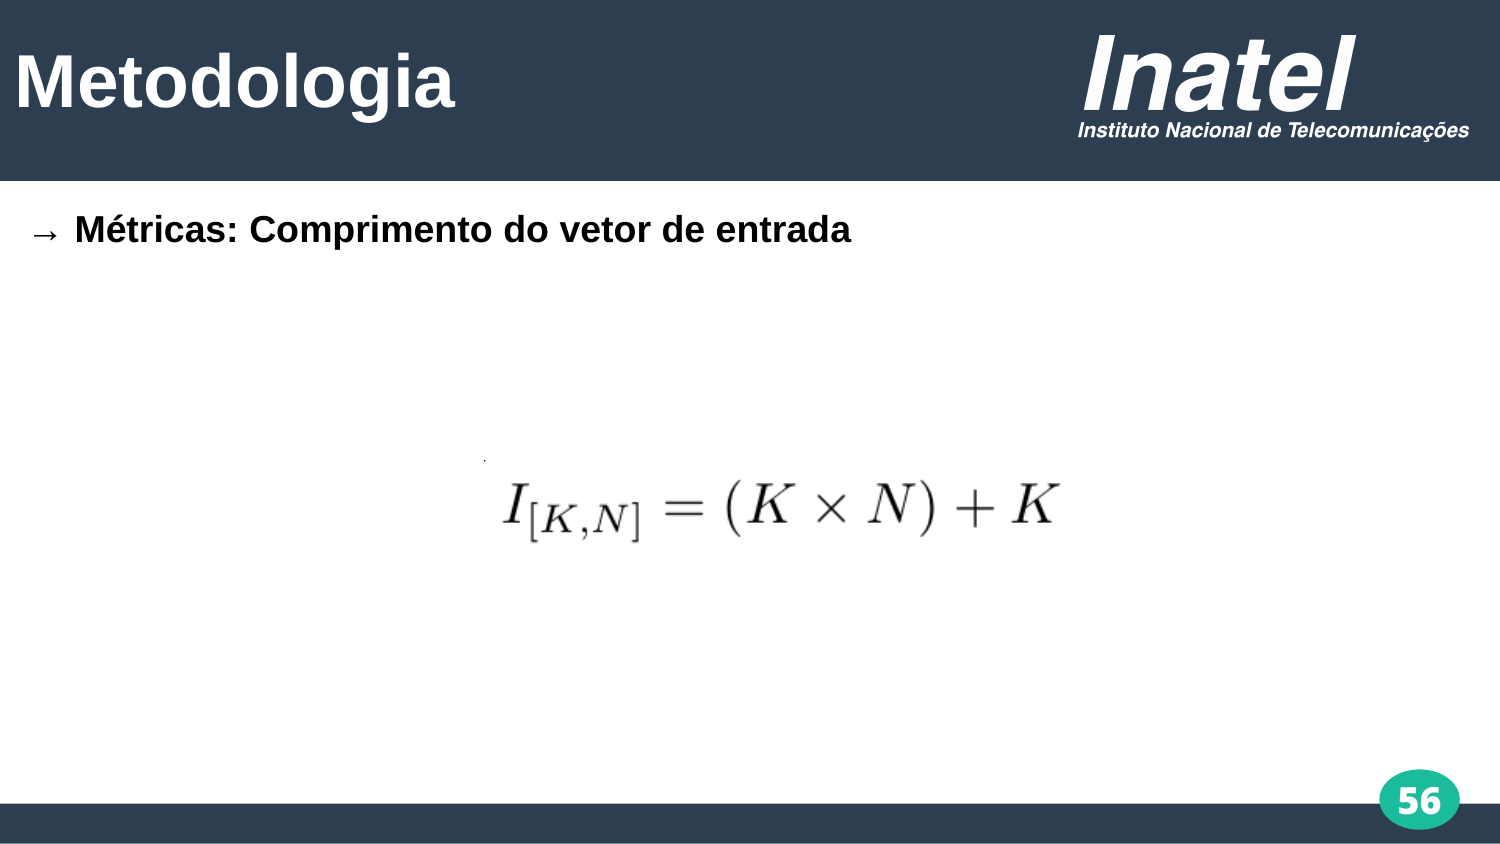

Metodologia
→ Métricas: Comprimento do vetor de entrada
56